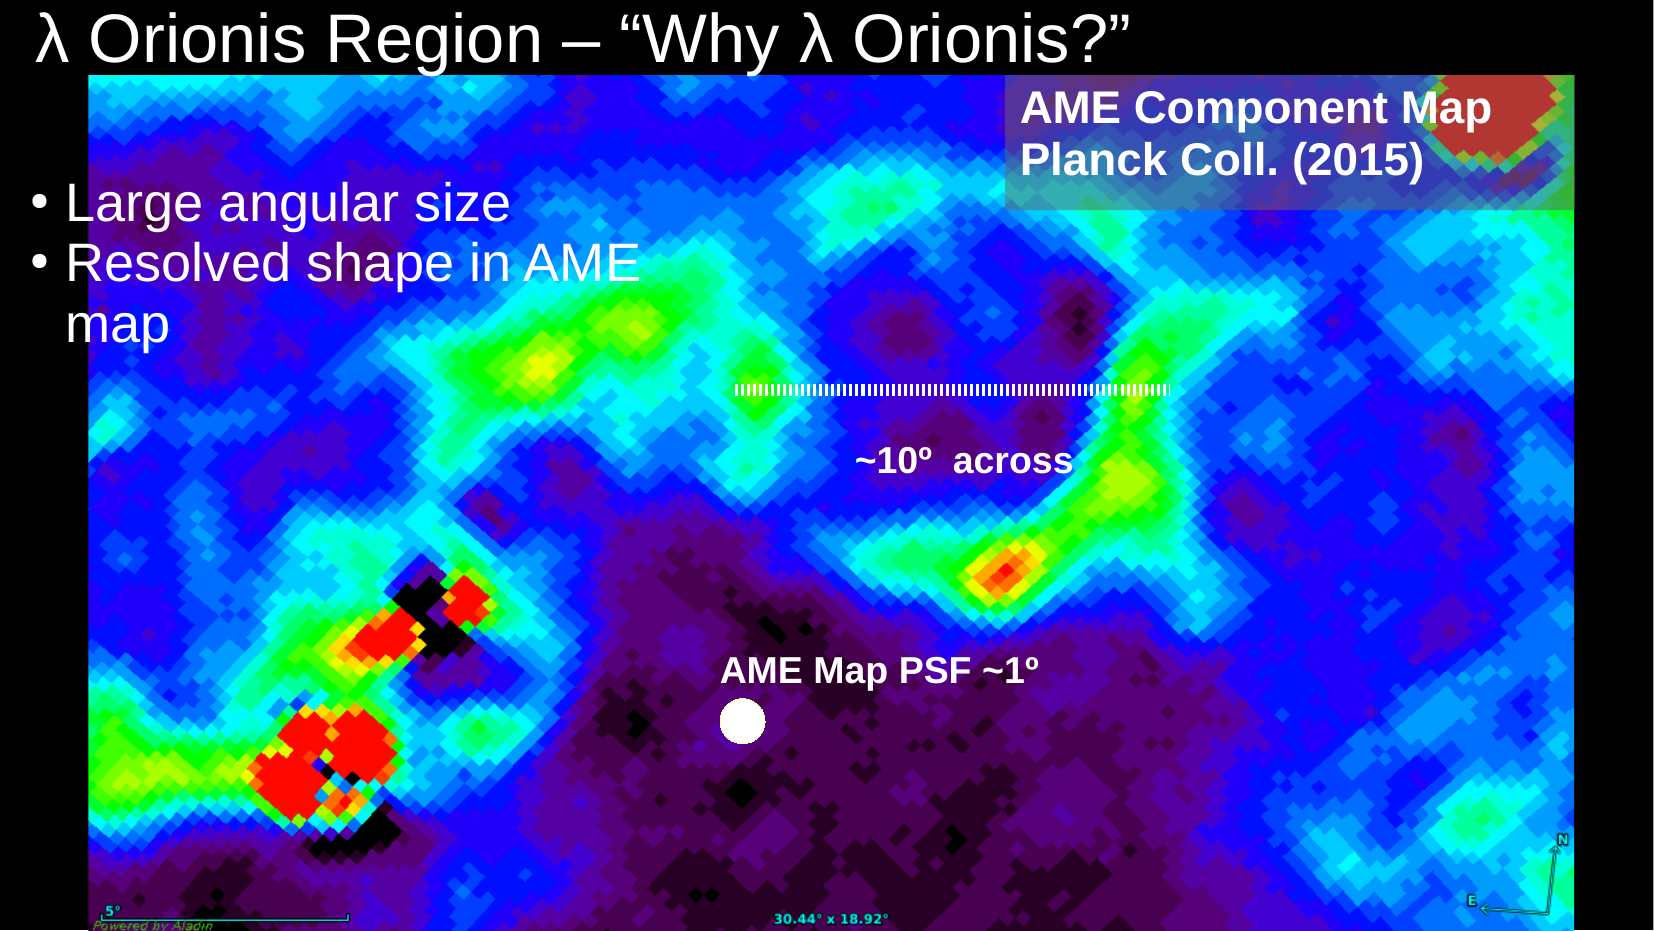

# λ Orionis Region – “Why λ Orionis?”
AME Component Map
Planck Coll. (2015)
Large angular size
Resolved shape in AME map
~10º across
AME Map PSF ~1º